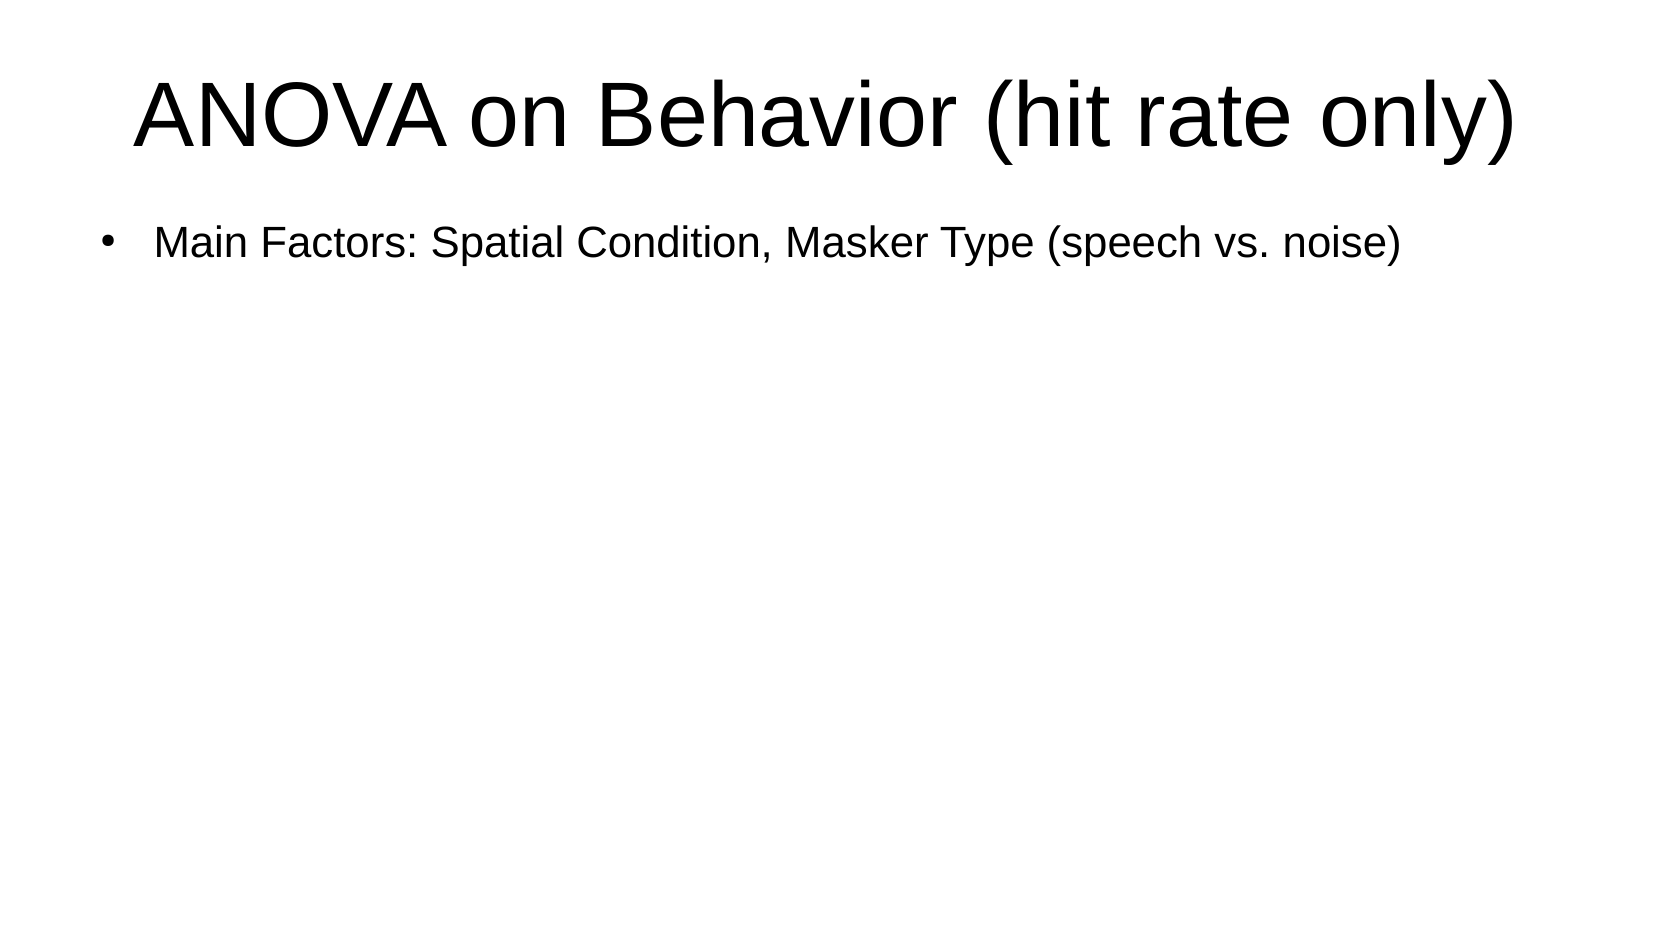

# ANOVA on Behavior (hit rate only)
Main Factors: Spatial Condition, Masker Type (speech vs. noise)